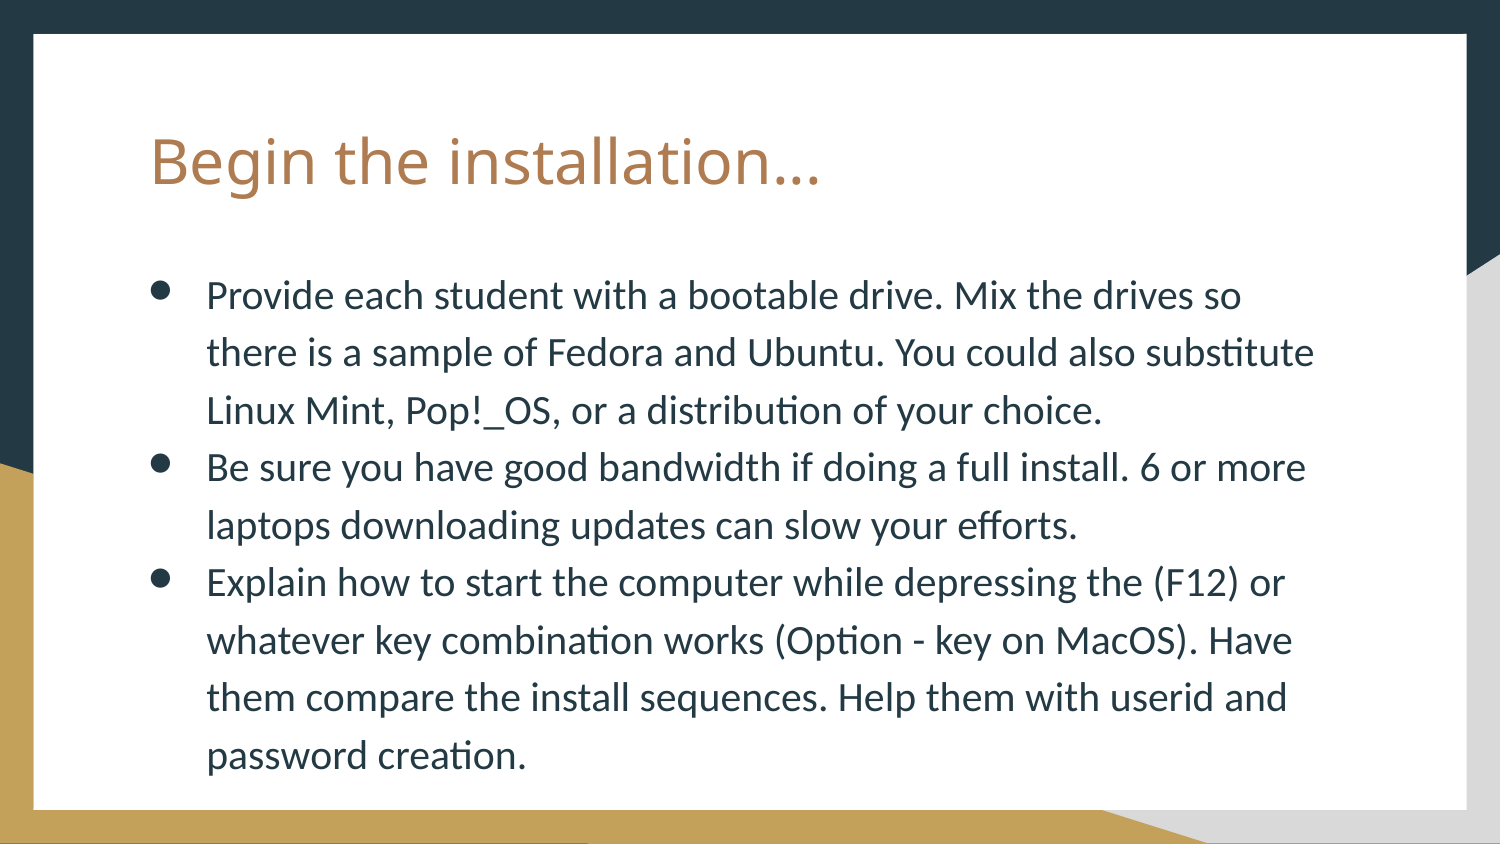

# Begin the installation...
Provide each student with a bootable drive. Mix the drives so there is a sample of Fedora and Ubuntu. You could also substitute Linux Mint, Pop!_OS, or a distribution of your choice.
Be sure you have good bandwidth if doing a full install. 6 or more laptops downloading updates can slow your efforts.
Explain how to start the computer while depressing the (F12) or whatever key combination works (Option - key on MacOS). Have them compare the install sequences. Help them with userid and password creation.